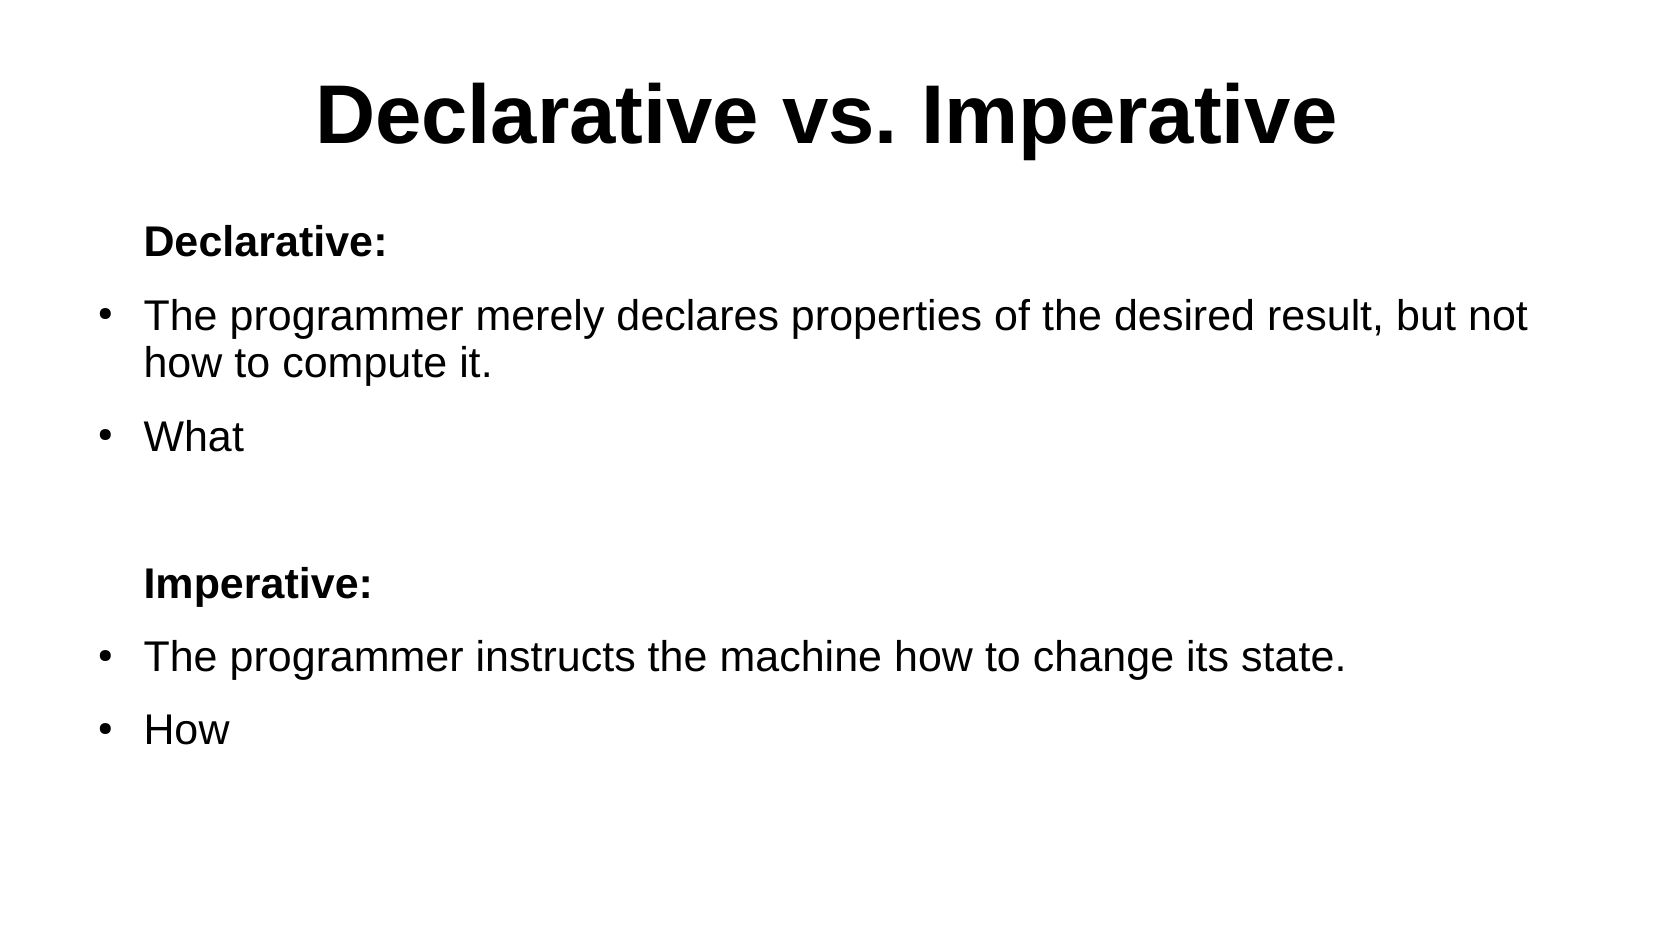

# Declarative vs. Imperative
Declarative:
The programmer merely declares properties of the desired result, but not how to compute it.
What
Imperative:
The programmer instructs the machine how to change its state.
How